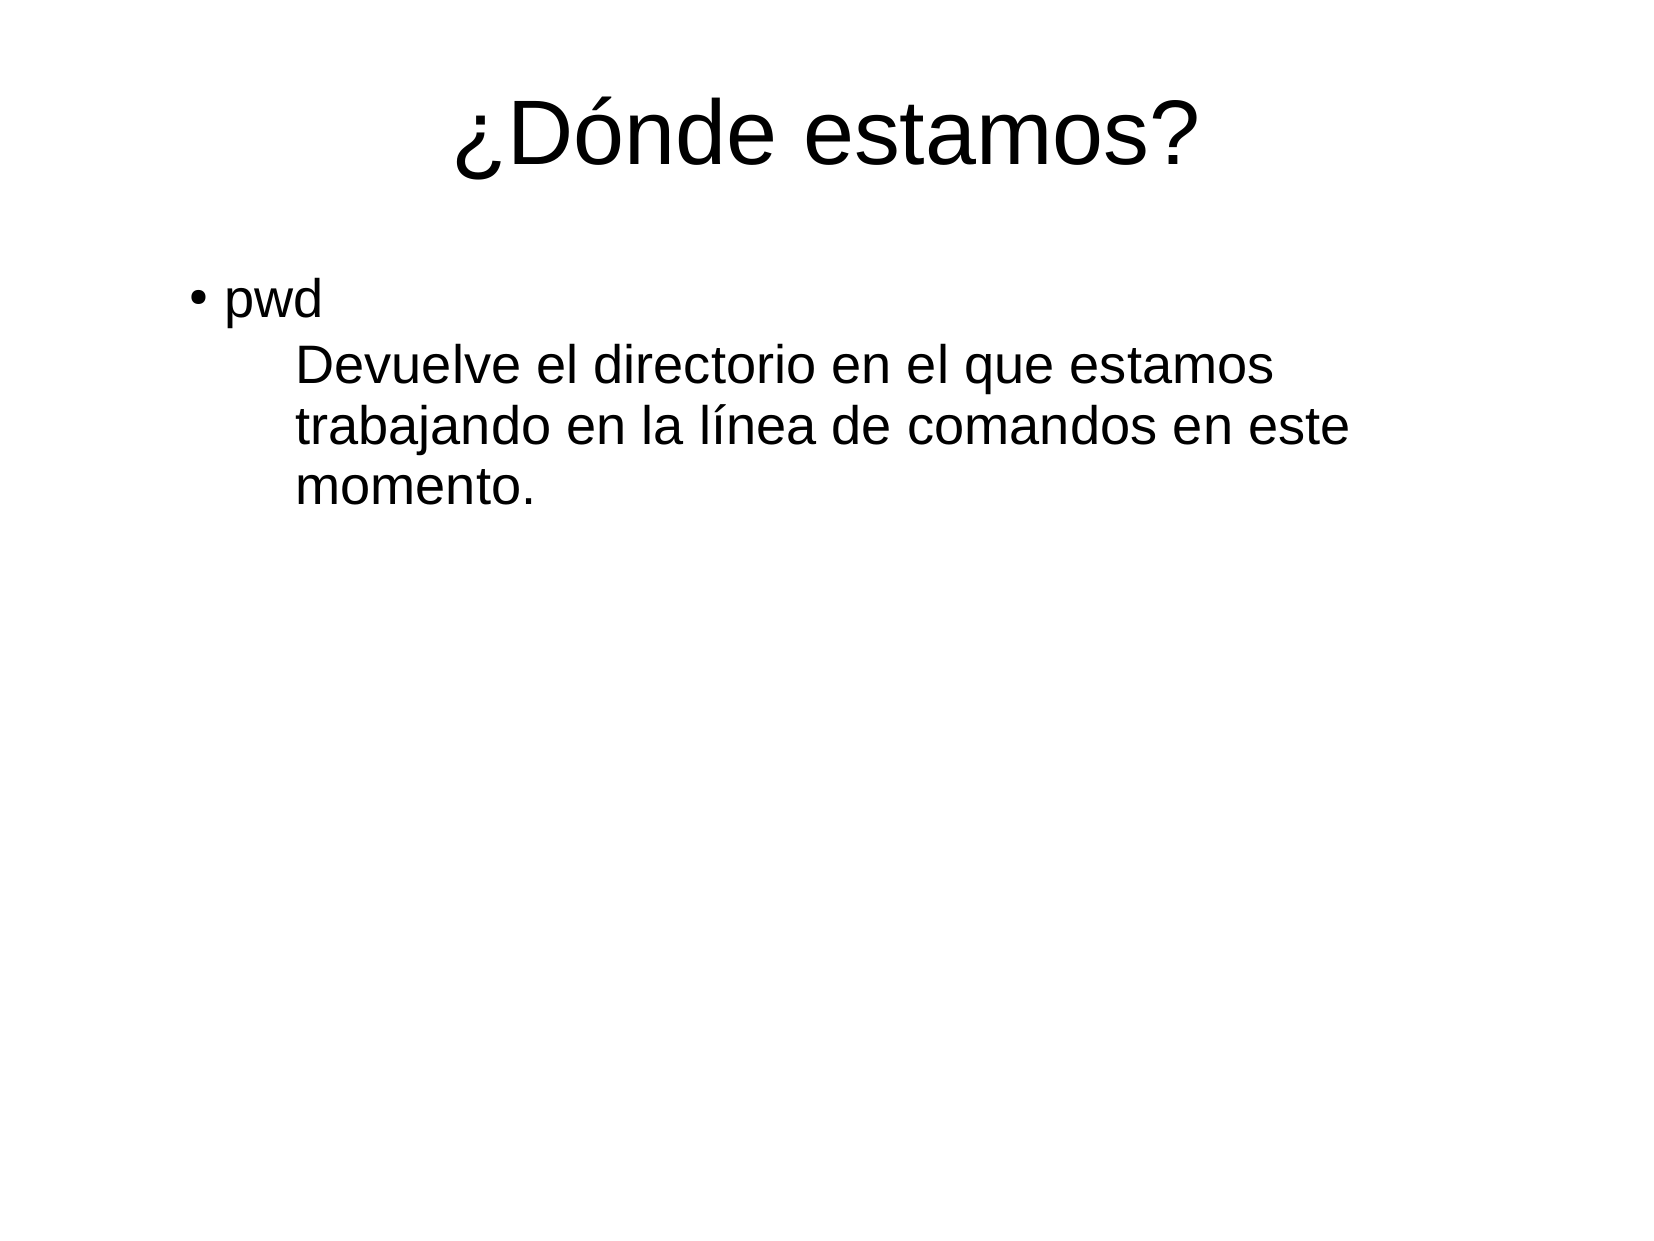

# ¿Dónde estamos?
pwd
Devuelve el directorio en el que estamos trabajando en la línea de comandos en este momento.